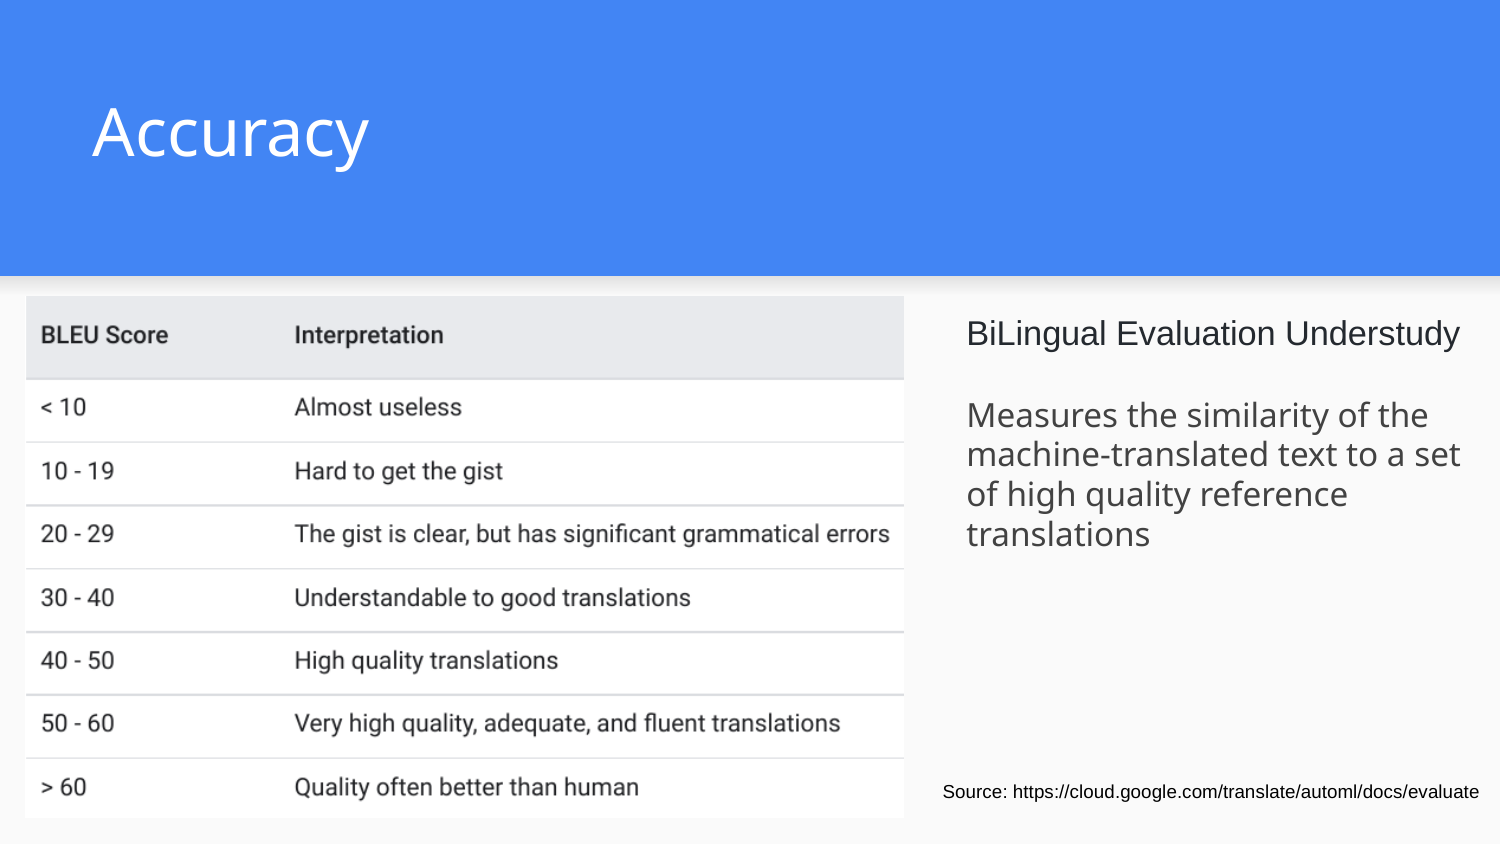

# Accuracy
BiLingual Evaluation Understudy
Measures the similarity of the machine-translated text to a set of high quality reference translations
Source: https://cloud.google.com/translate/automl/docs/evaluate